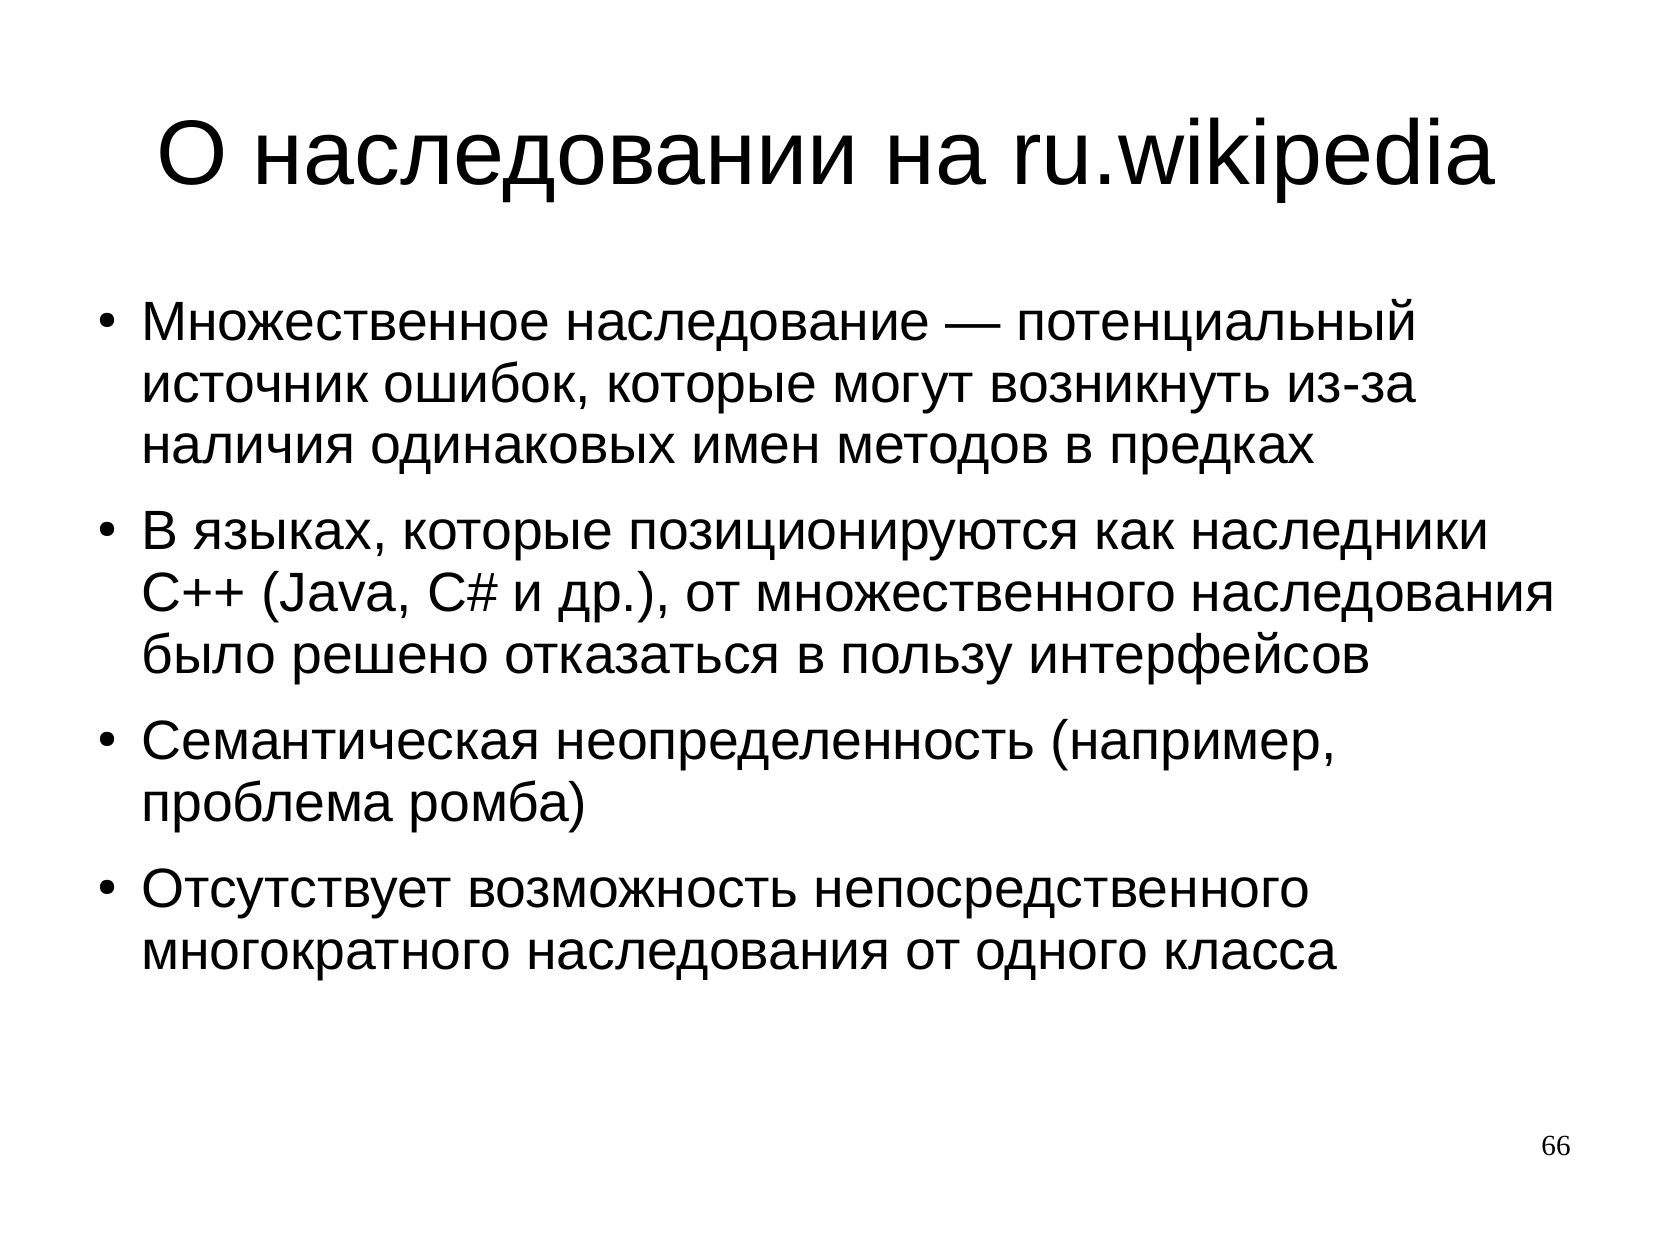

# О наследовании на ru.wikipedia
Множественное наследование — потенциальный источник ошибок, которые могут возникнуть из-за наличия одинаковых имен методов в предках
В языках, которые позиционируются как наследники C++ (Java, C# и др.), от множественного наследования было решено отказаться в пользу интерфейсов
Семантическая неопределенность (например, проблема ромба)
Отсутствует возможность непосредственного многократного наследования от одного класса
66